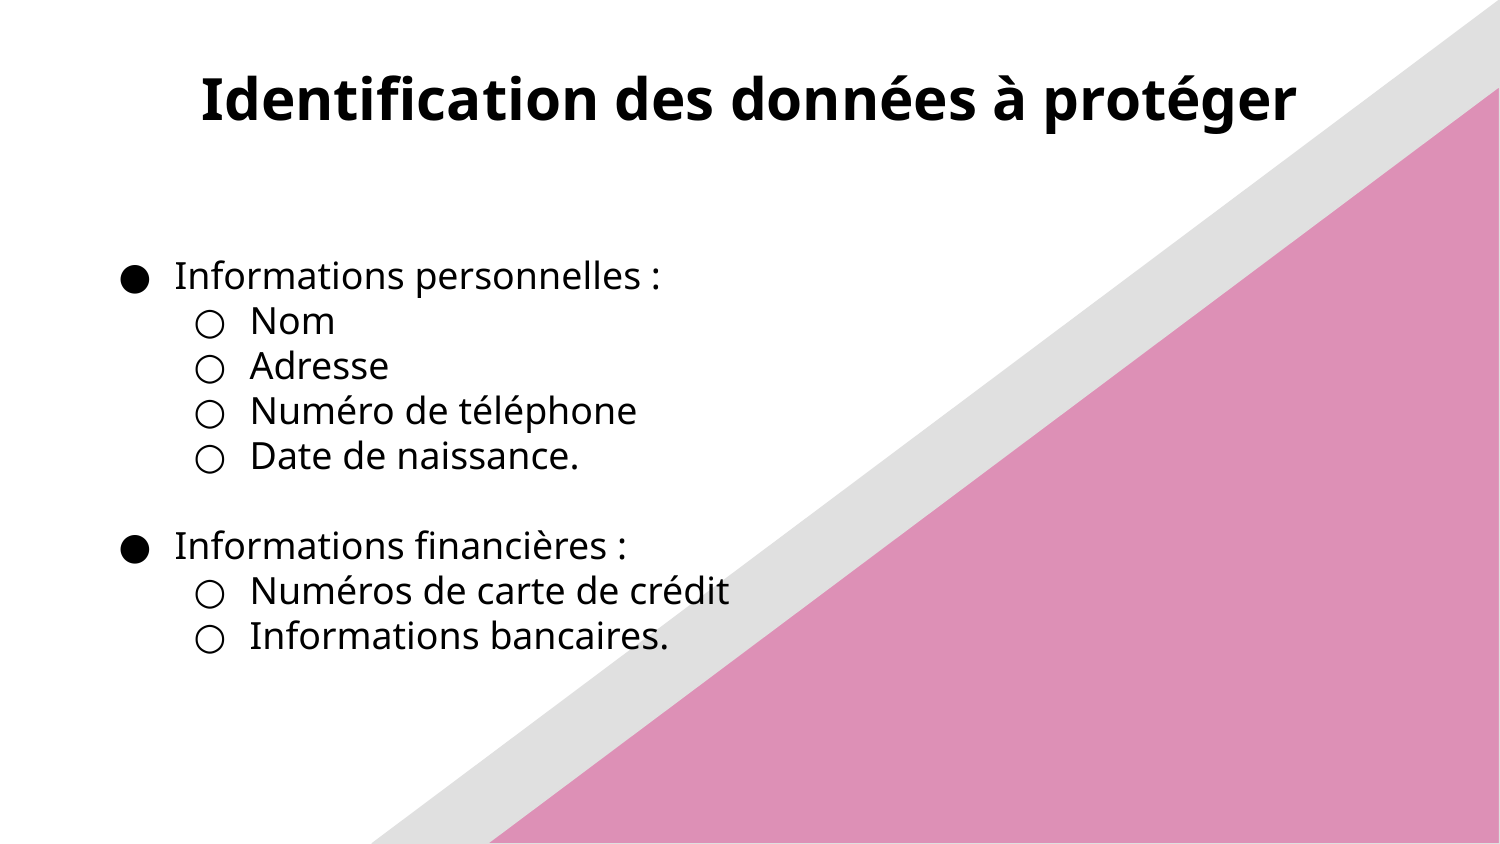

# Identification des données à protéger
Informations personnelles :
Nom
Adresse
Numéro de téléphone
Date de naissance.
Informations financières :
Numéros de carte de crédit
Informations bancaires.